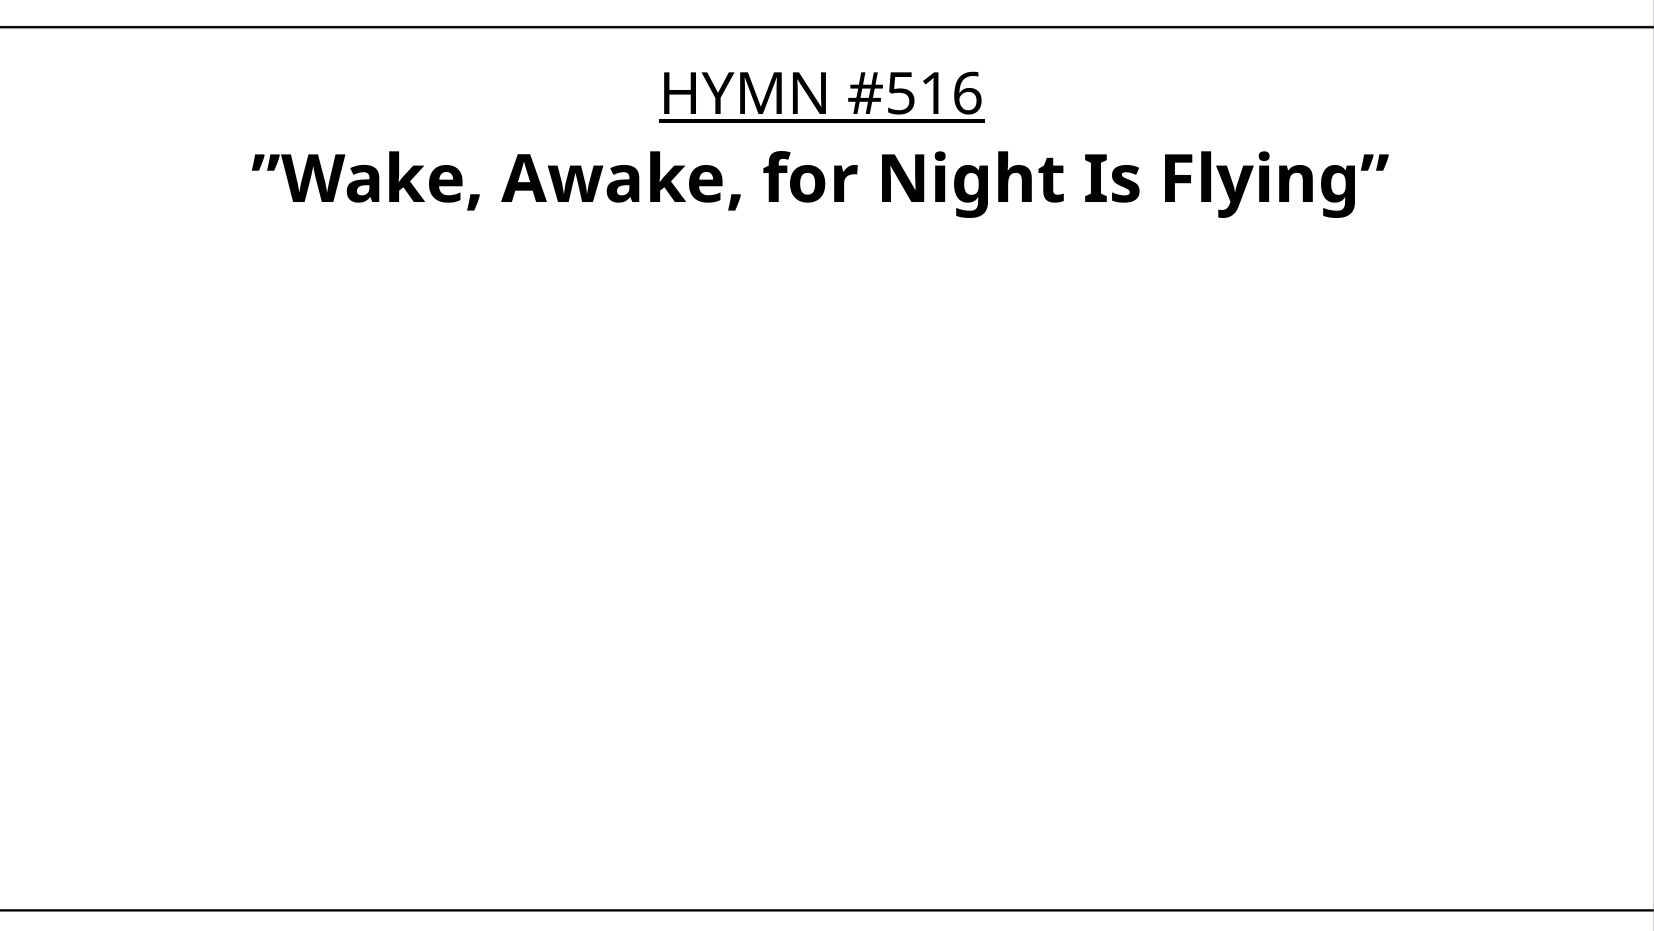

HYMN #516
”Wake, Awake, for Night Is Flying”